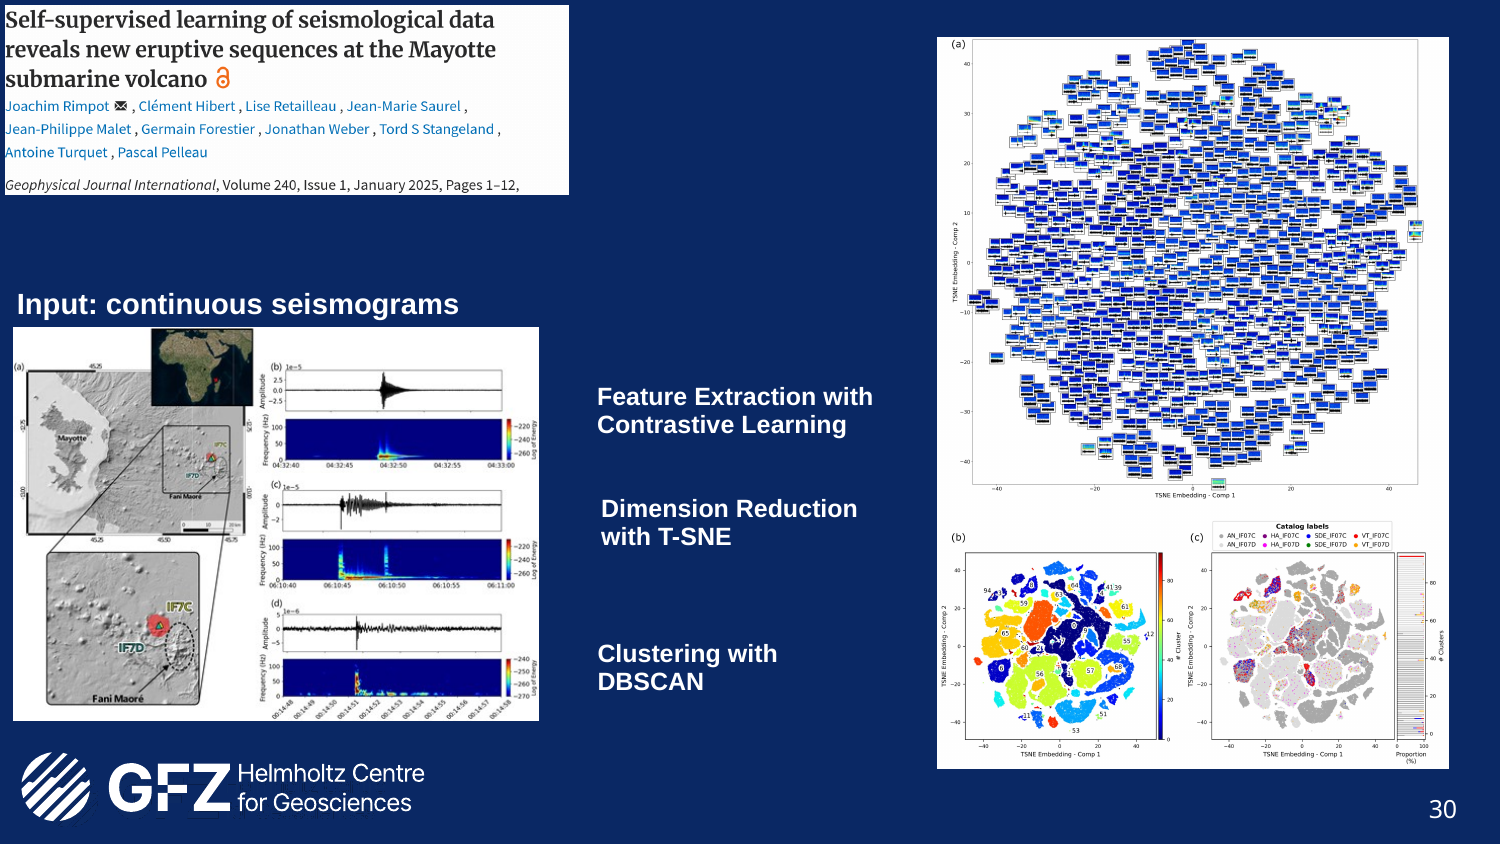

Input: continuous seismograms
Feature Extraction with Contrastive Learning
Dimension Reduction with T-SNE
Clustering with DBSCAN